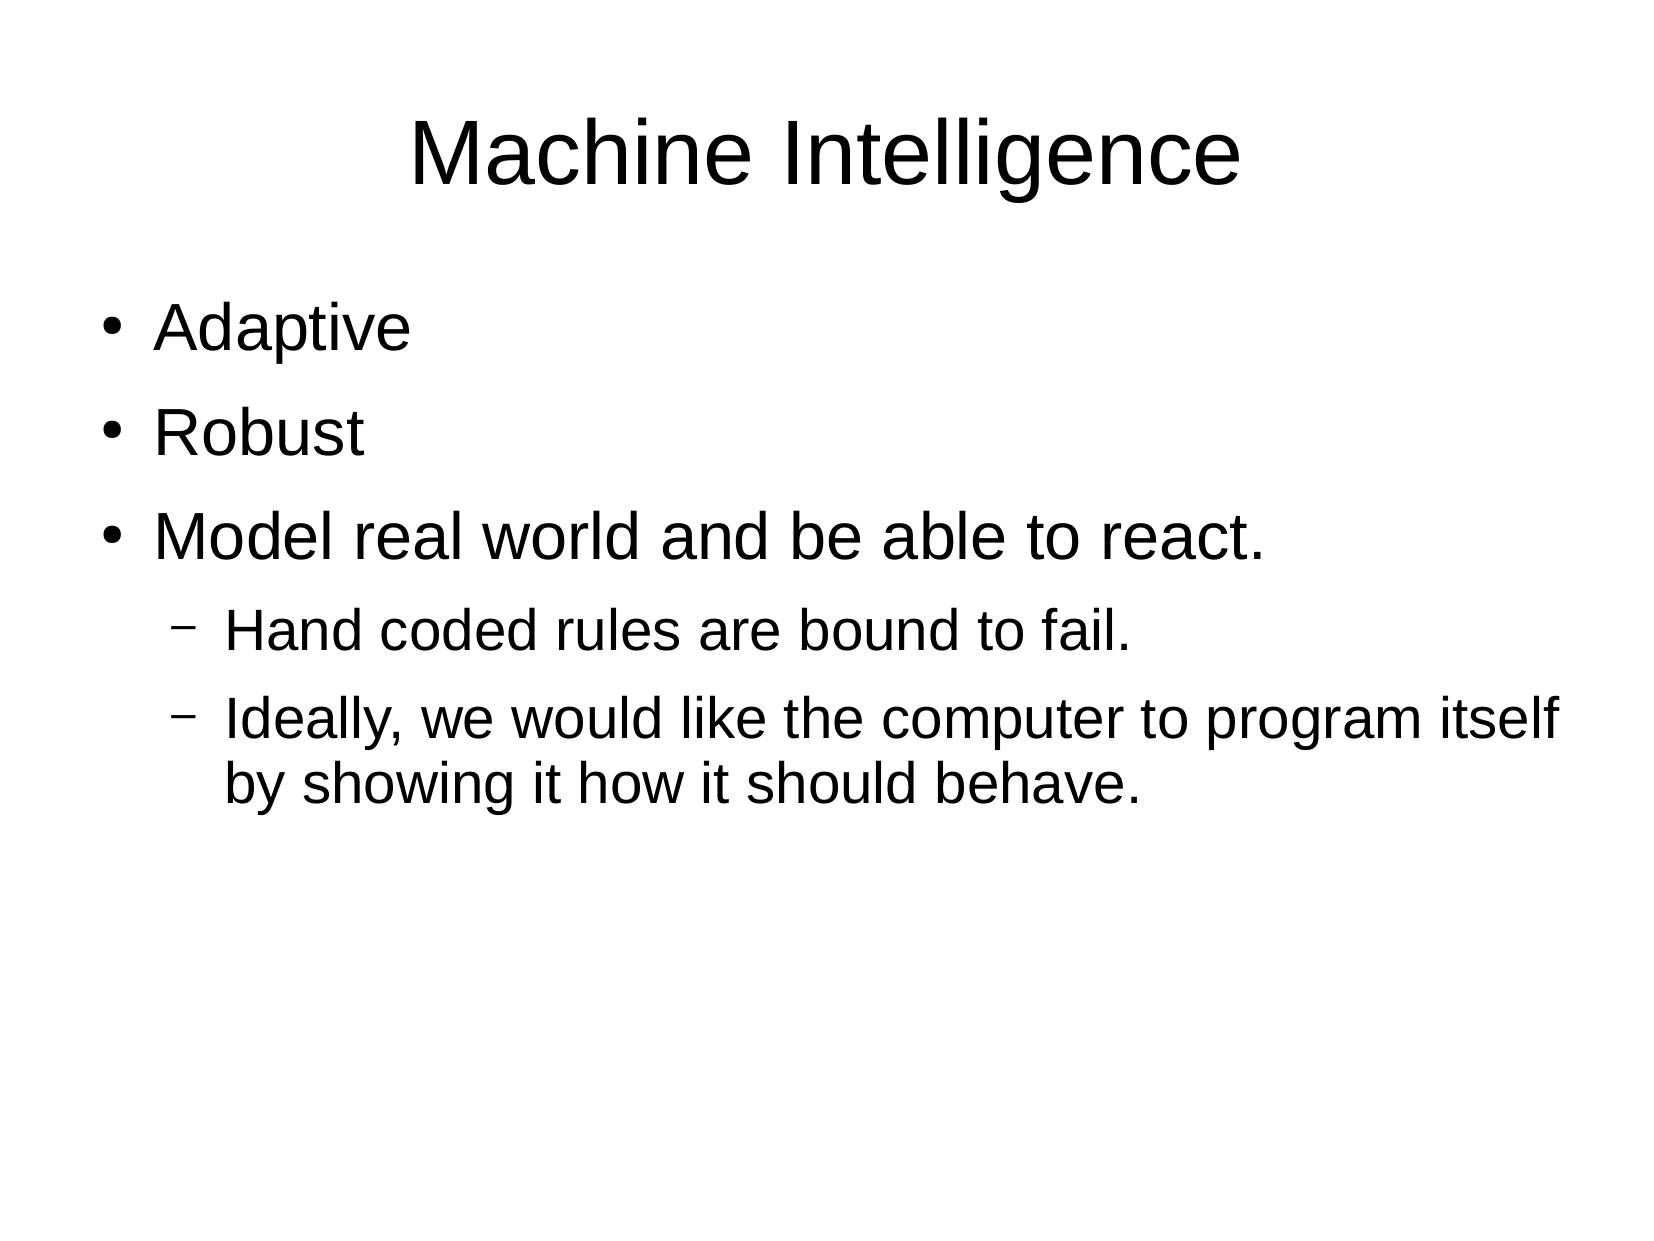

# Machine Intelligence
Adaptive
Robust
Model real world and be able to react.
Hand coded rules are bound to fail.
Ideally, we would like the computer to program itself by showing it how it should behave.